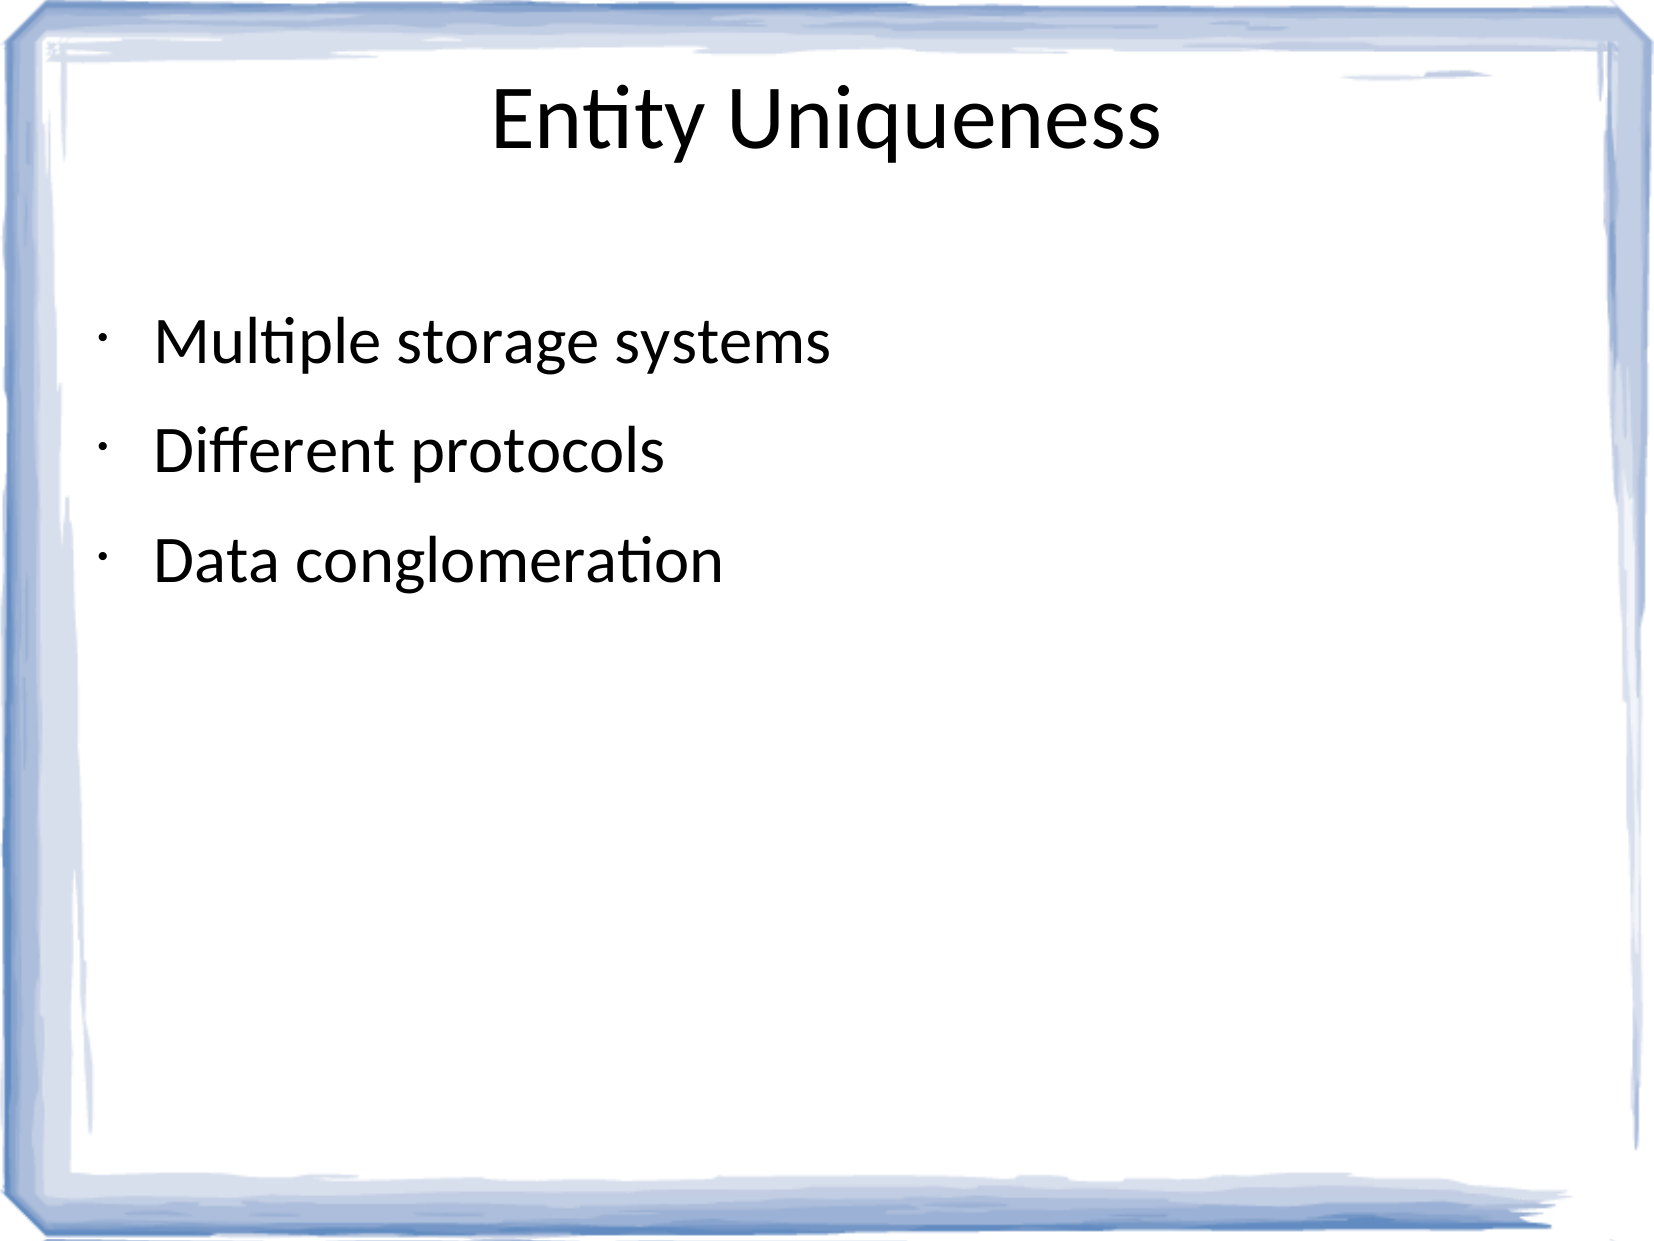

# Entity Uniqueness
Multiple storage systems
Different protocols
Data conglomeration